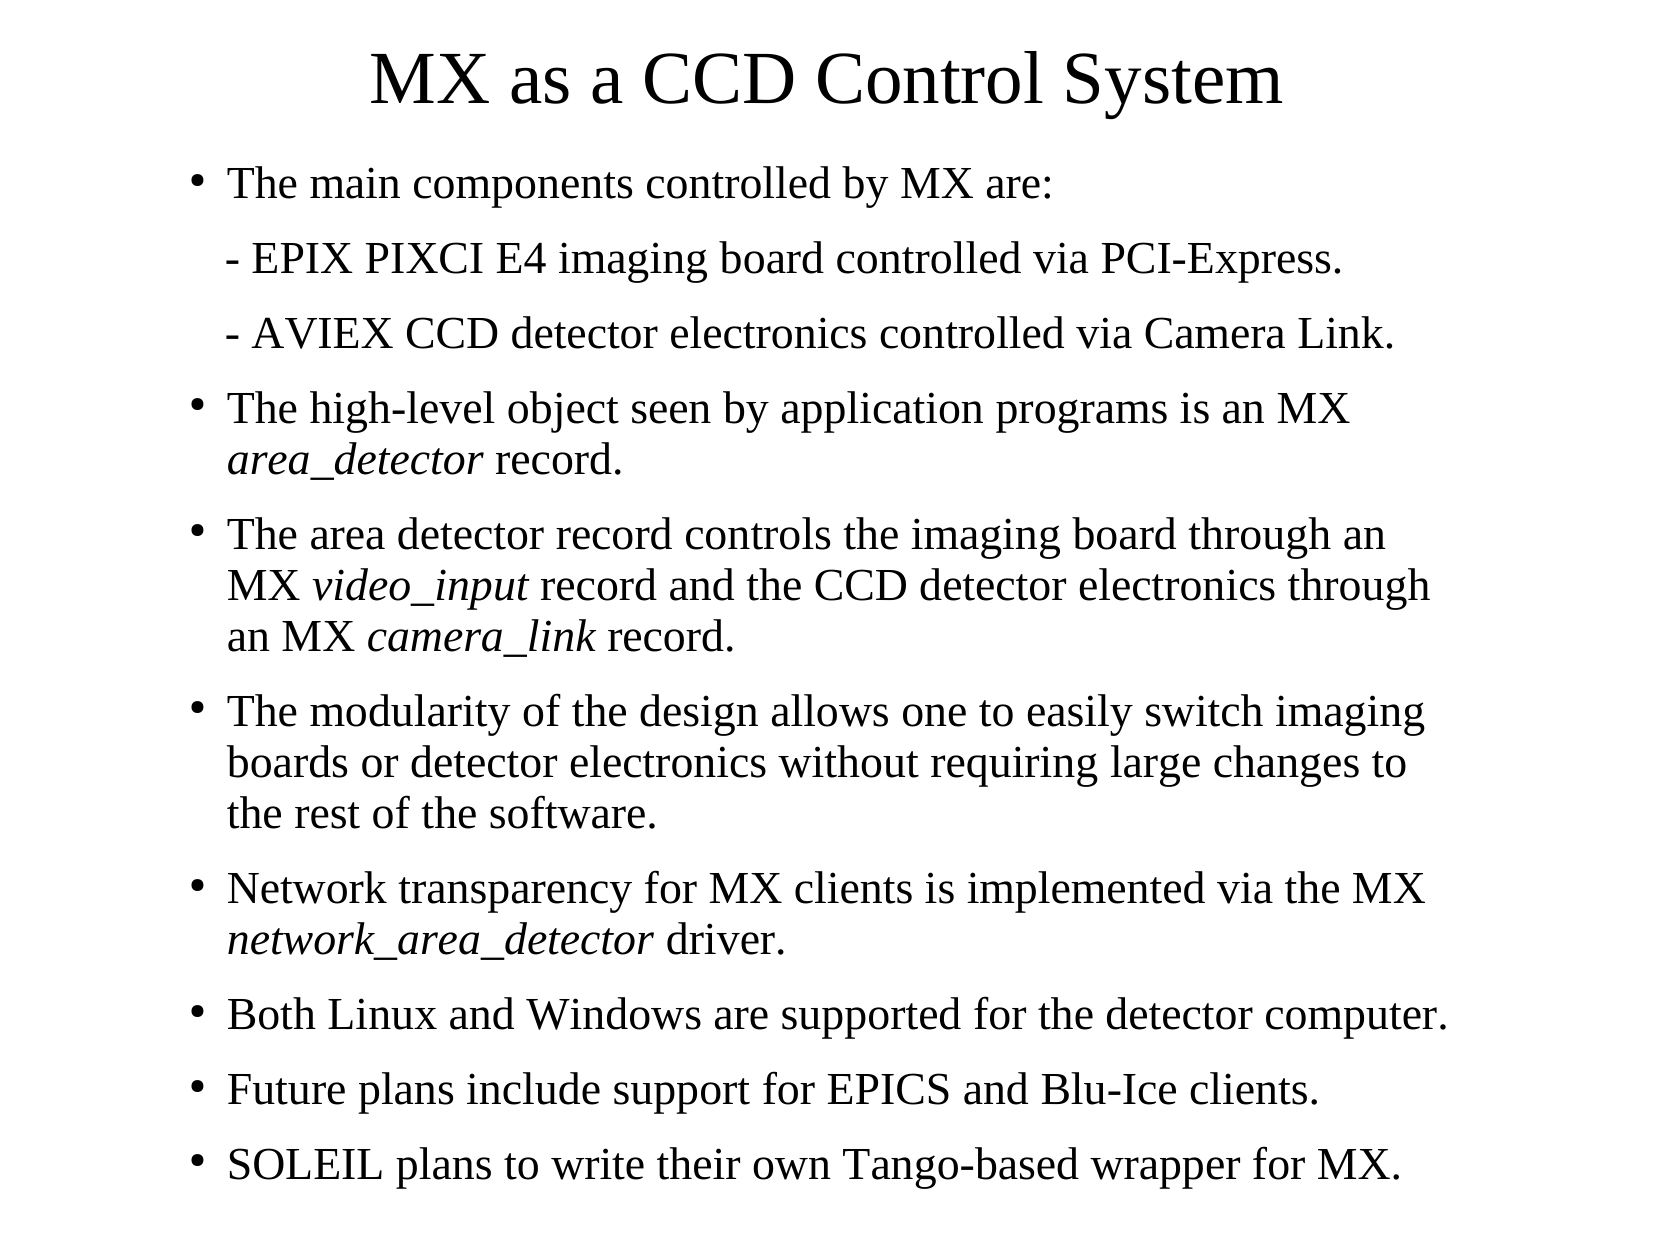

MX as a CCD Control System
The main components controlled by MX are:
- EPIX PIXCI E4 imaging board controlled via PCI-Express.
- AVIEX CCD detector electronics controlled via Camera Link.
The high-level object seen by application programs is an MX area_detector record.
The area detector record controls the imaging board through an MX video_input record and the CCD detector electronics through an MX camera_link record.
The modularity of the design allows one to easily switch imaging boards or detector electronics without requiring large changes to the rest of the software.
Network transparency for MX clients is implemented via the MX network_area_detector driver.
Both Linux and Windows are supported for the detector computer.
Future plans include support for EPICS and Blu-Ice clients.
SOLEIL plans to write their own Tango-based wrapper for MX.